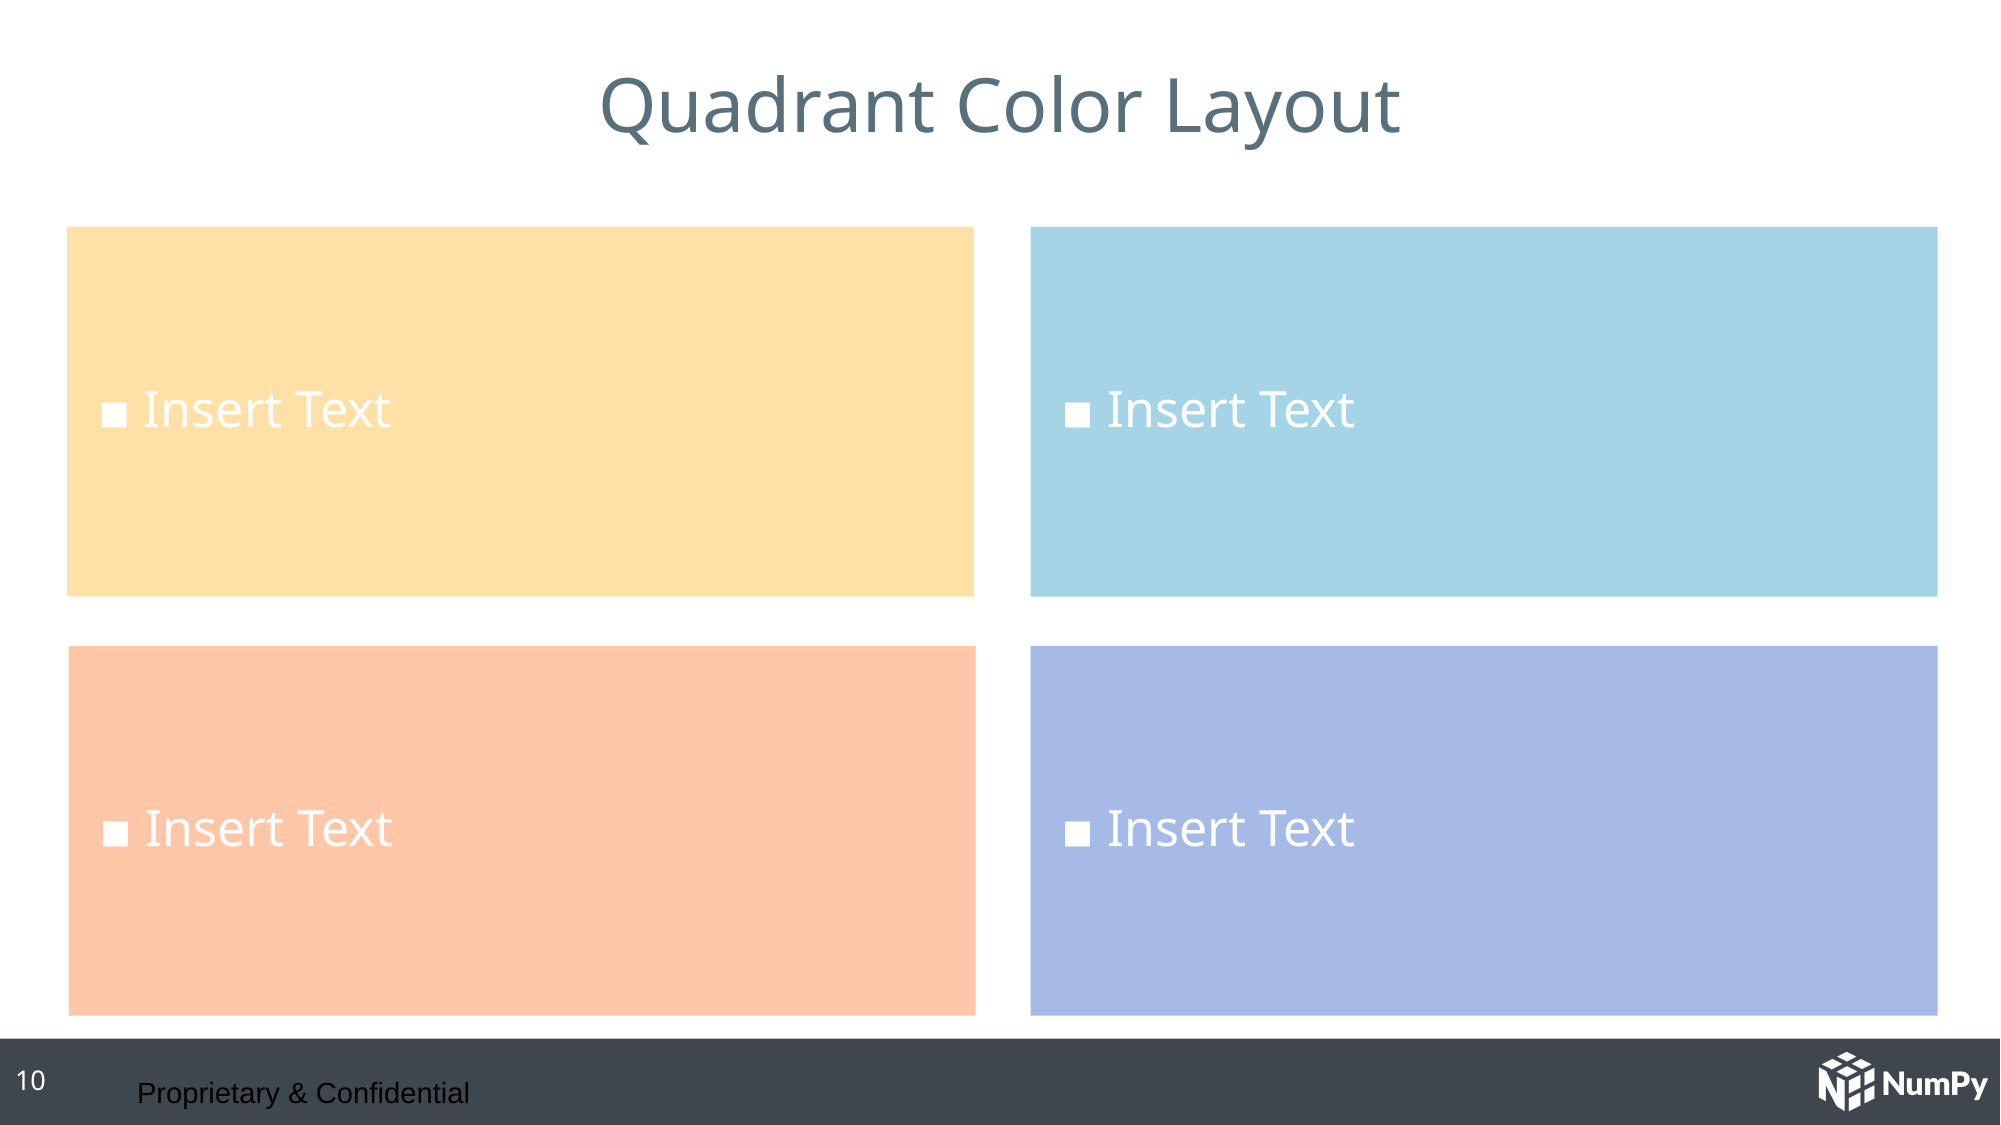

# Quadrant Color Layout
Insert Text
Insert Text
Insert Text
Insert Text
Proprietary & Confidential